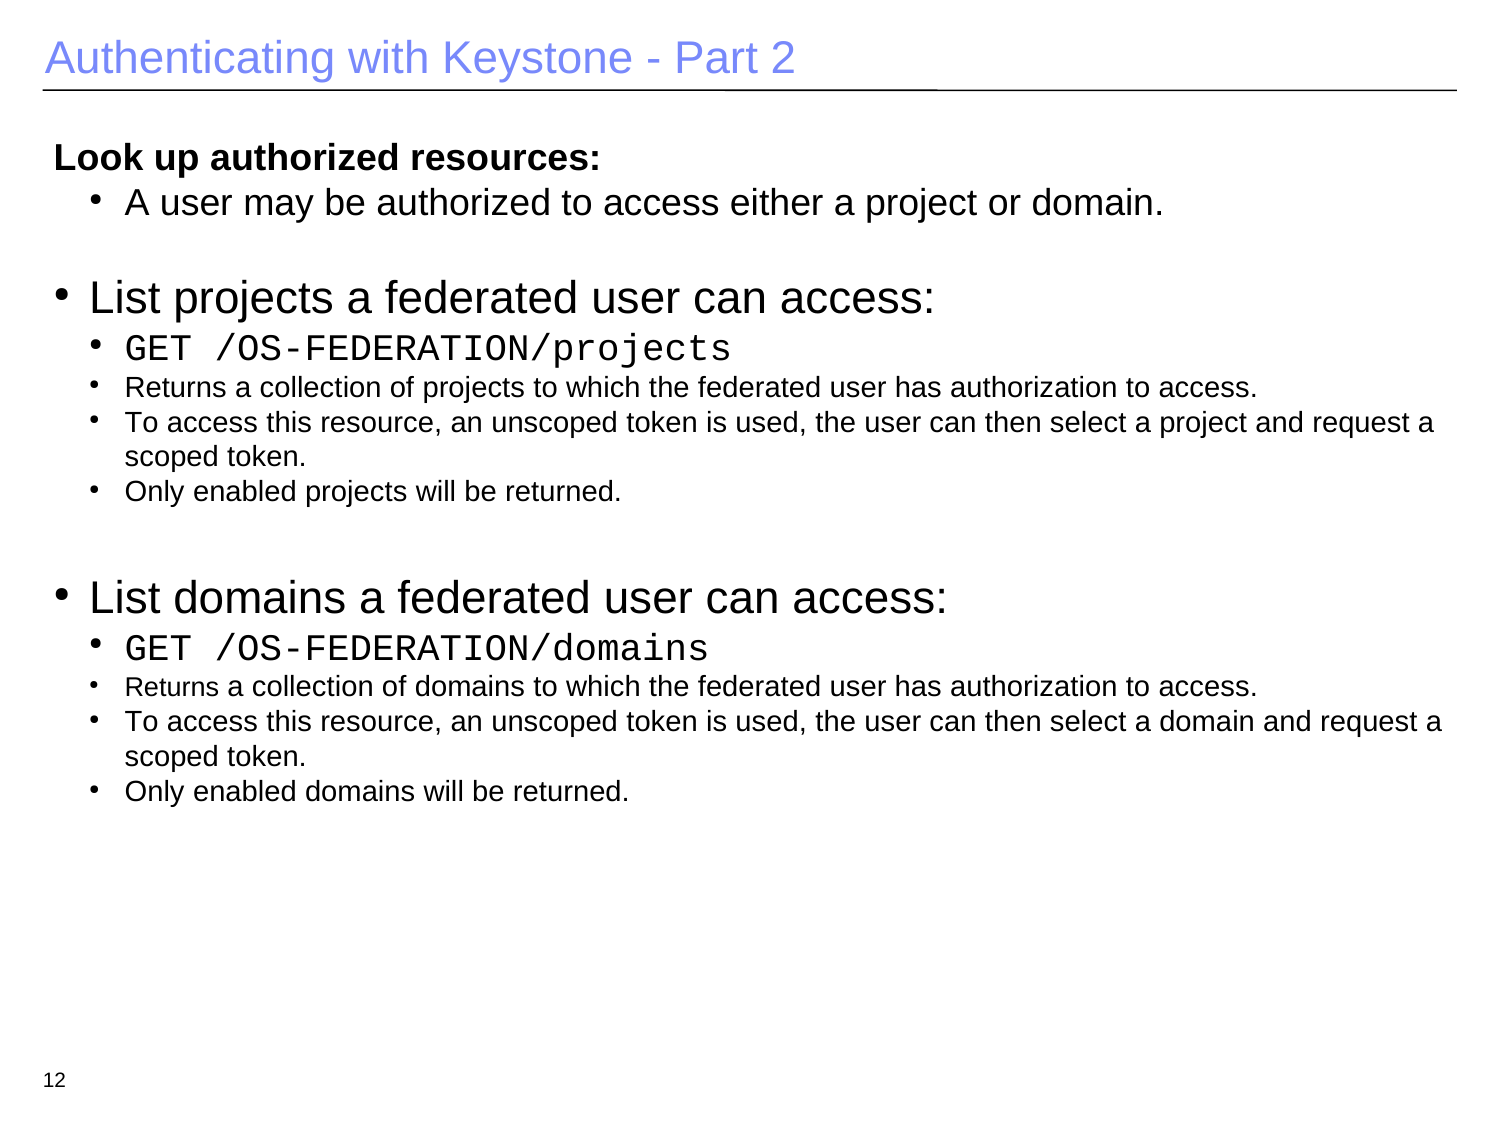

Authenticating with Keystone - Part 2
Look up authorized resources:
A user may be authorized to access either a project or domain.
List projects a federated user can access:
GET /OS-FEDERATION/projects
Returns a collection of projects to which the federated user has authorization to access.
To access this resource, an unscoped token is used, the user can then select a project and request a scoped token.
Only enabled projects will be returned.
List domains a federated user can access:
GET /OS-FEDERATION/domains
Returns a collection of domains to which the federated user has authorization to access.
To access this resource, an unscoped token is used, the user can then select a domain and request a scoped token.
Only enabled domains will be returned.